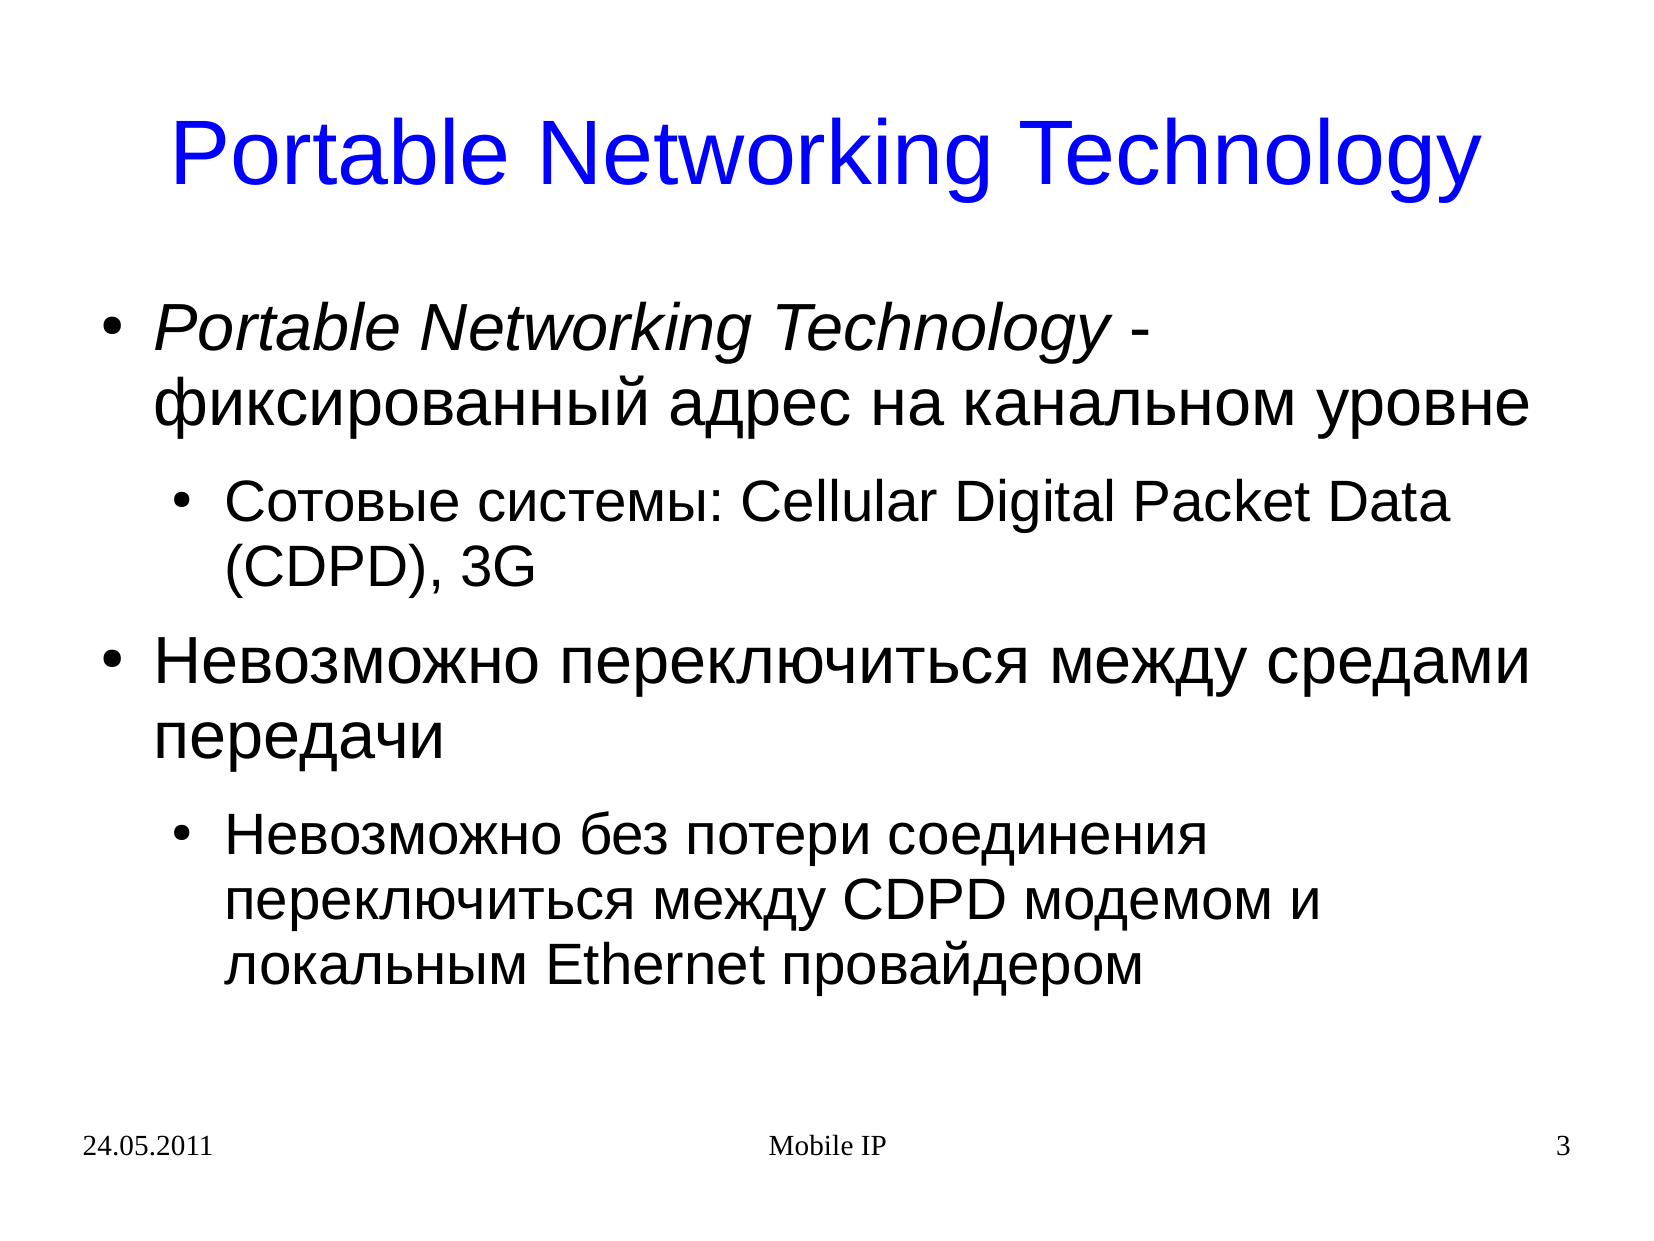

# Portable Networking Technology
Portable Networking Technology - фиксированный адрес на канальном уровне
Сотовые системы: Cellular Digital Packet Data (CDPD), 3G
Невозможно переключиться между средами передачи
Невозможно без потери соединения переключиться между CDPD модемом и локальным Ethernet провайдером
24.05.2011
Mobile IP
3